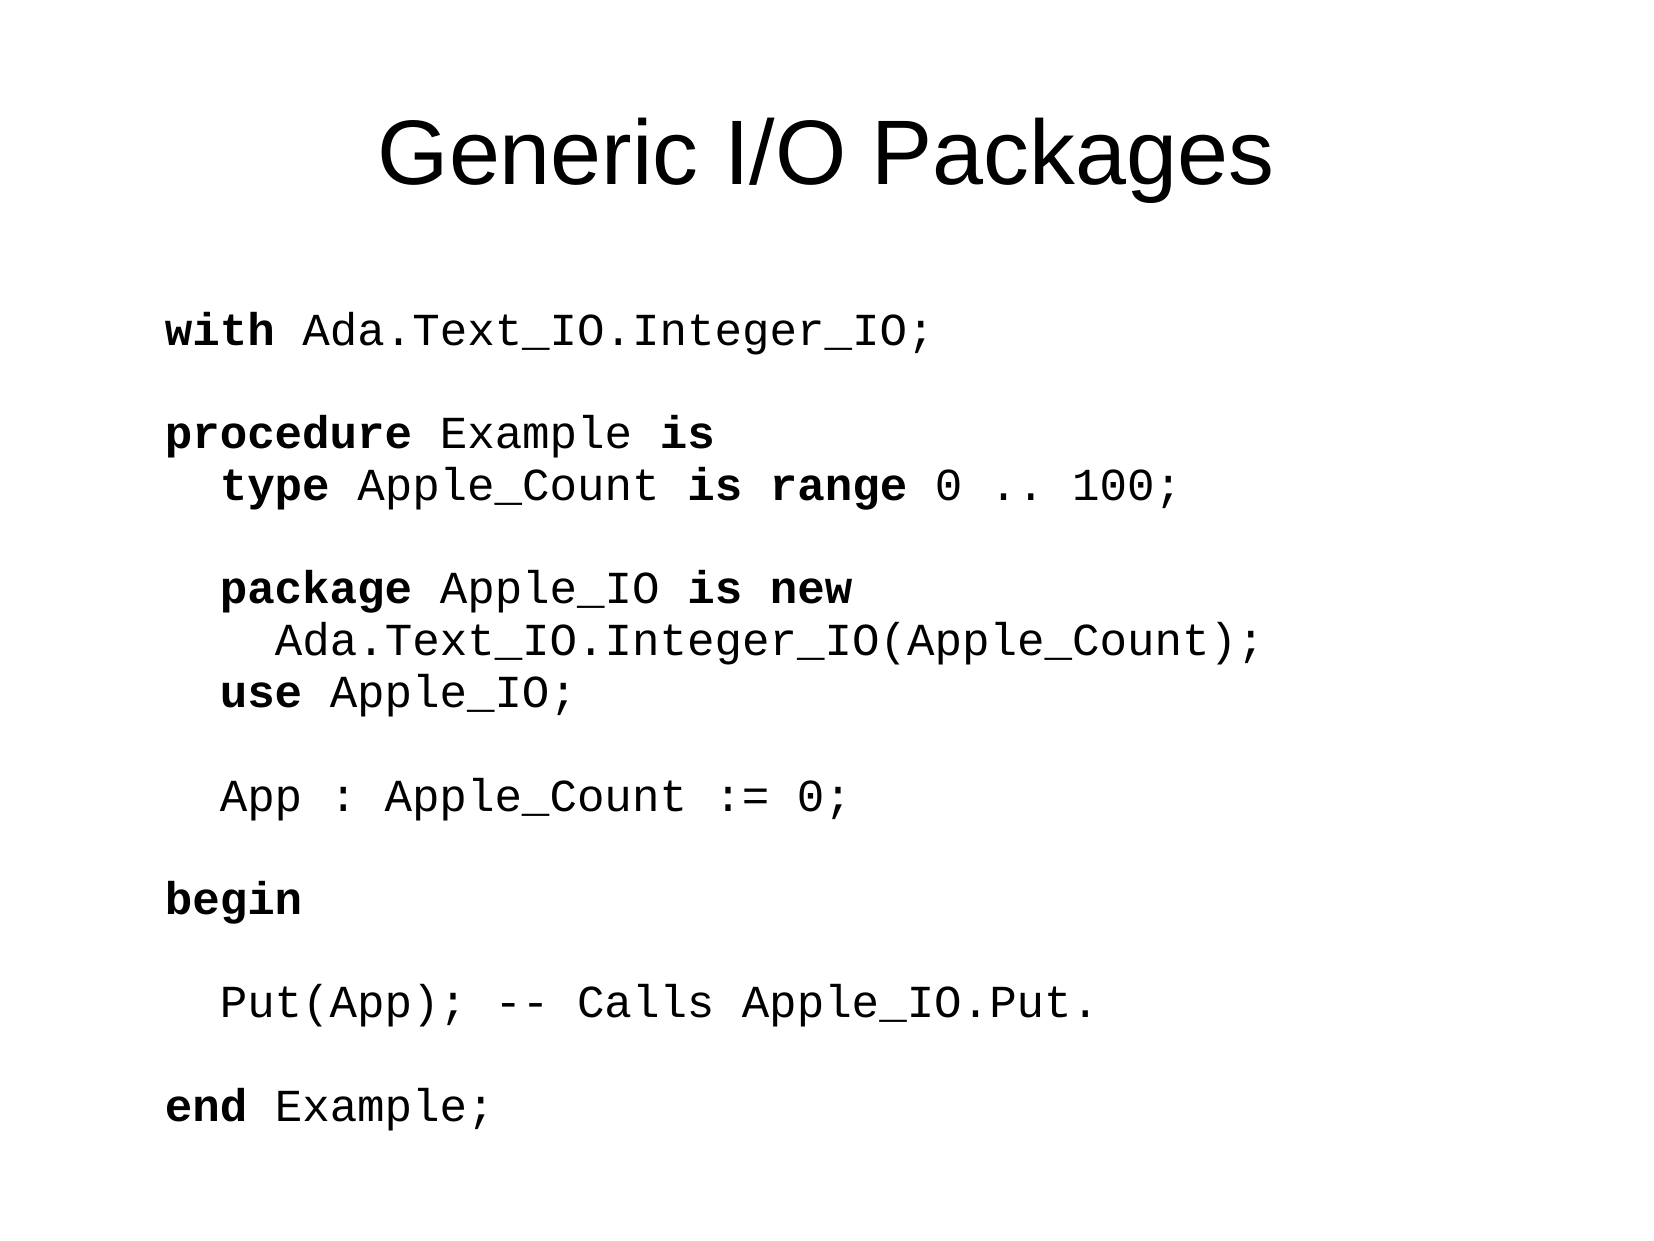

# Generic I/O Packages
with Ada.Text_IO.Integer_IO;
procedure Example is
 type Apple_Count is range 0 .. 100;
 package Apple_IO is new
 Ada.Text_IO.Integer_IO(Apple_Count);
 use Apple_IO;
 App : Apple_Count := 0;
begin
 Put(App); -- Calls Apple_IO.Put.
end Example;